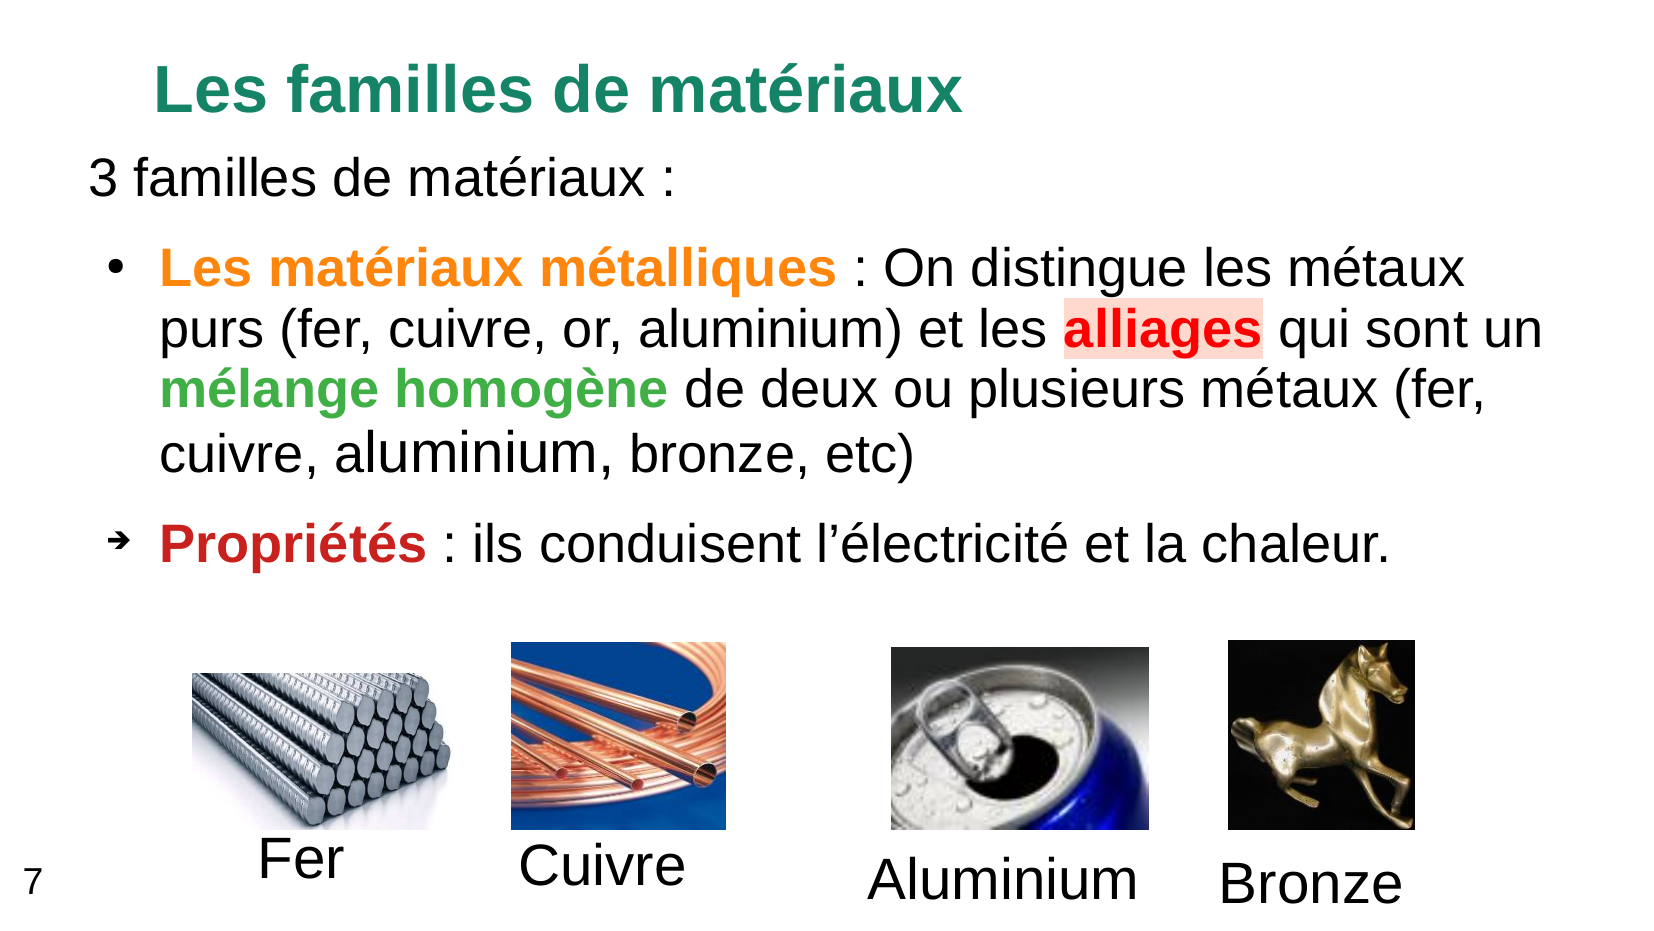

Les familles de matériaux
# 3 familles de matériaux :
Les matériaux métalliques : On distingue les métaux purs (fer, cuivre, or, aluminium) et les alliages qui sont un mélange homogène de deux ou plusieurs métaux (fer, cuivre, aluminium, bronze, etc)
Propriétés : ils conduisent l’électricité et la chaleur.
Fer
Cuivre
Aluminium
Bronze